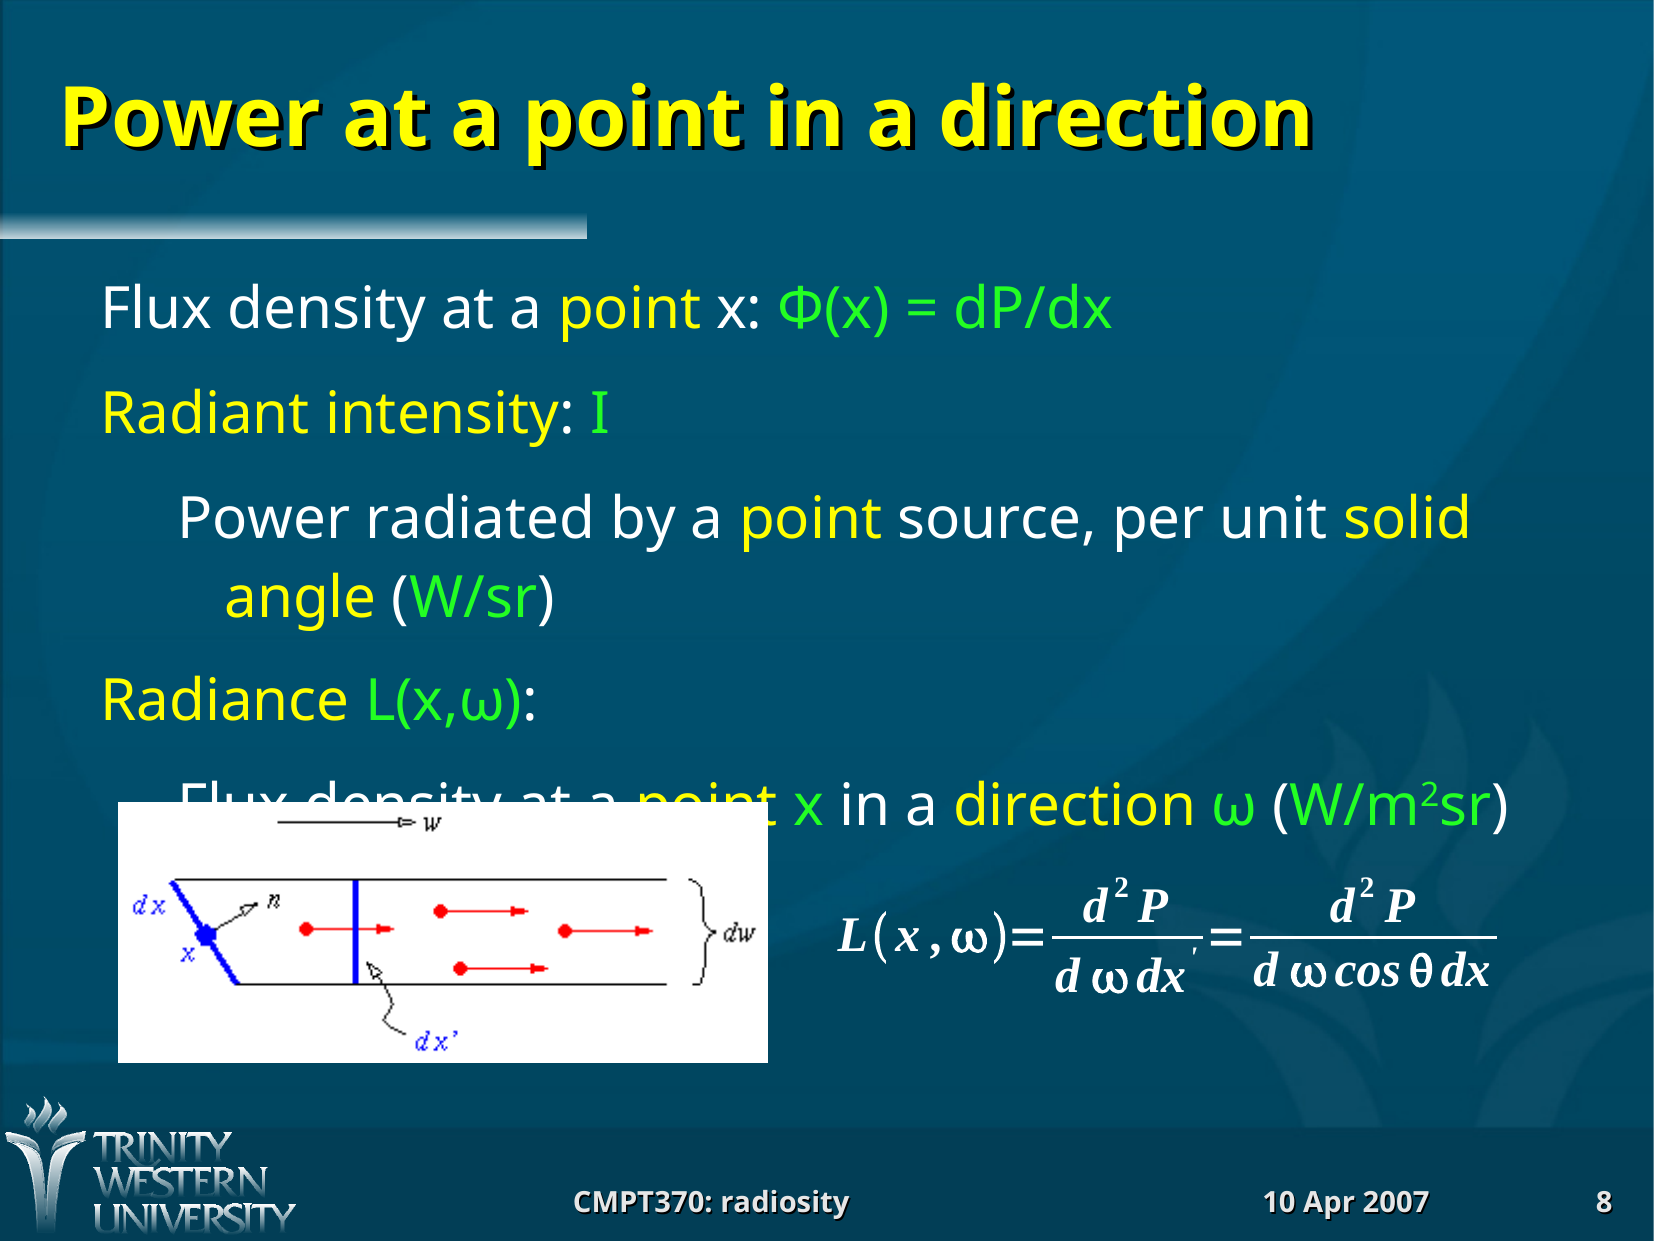

# Power at a point in a direction
Flux density at a point x: Φ(x) = dP/dx
Radiant intensity: I
Power radiated by a point source, per unit solid angle (W/sr)
Radiance L(x,ω):
Flux density at a point x in a direction ω (W/m2sr)
CMPT370: radiosity
10 Apr 2007
8